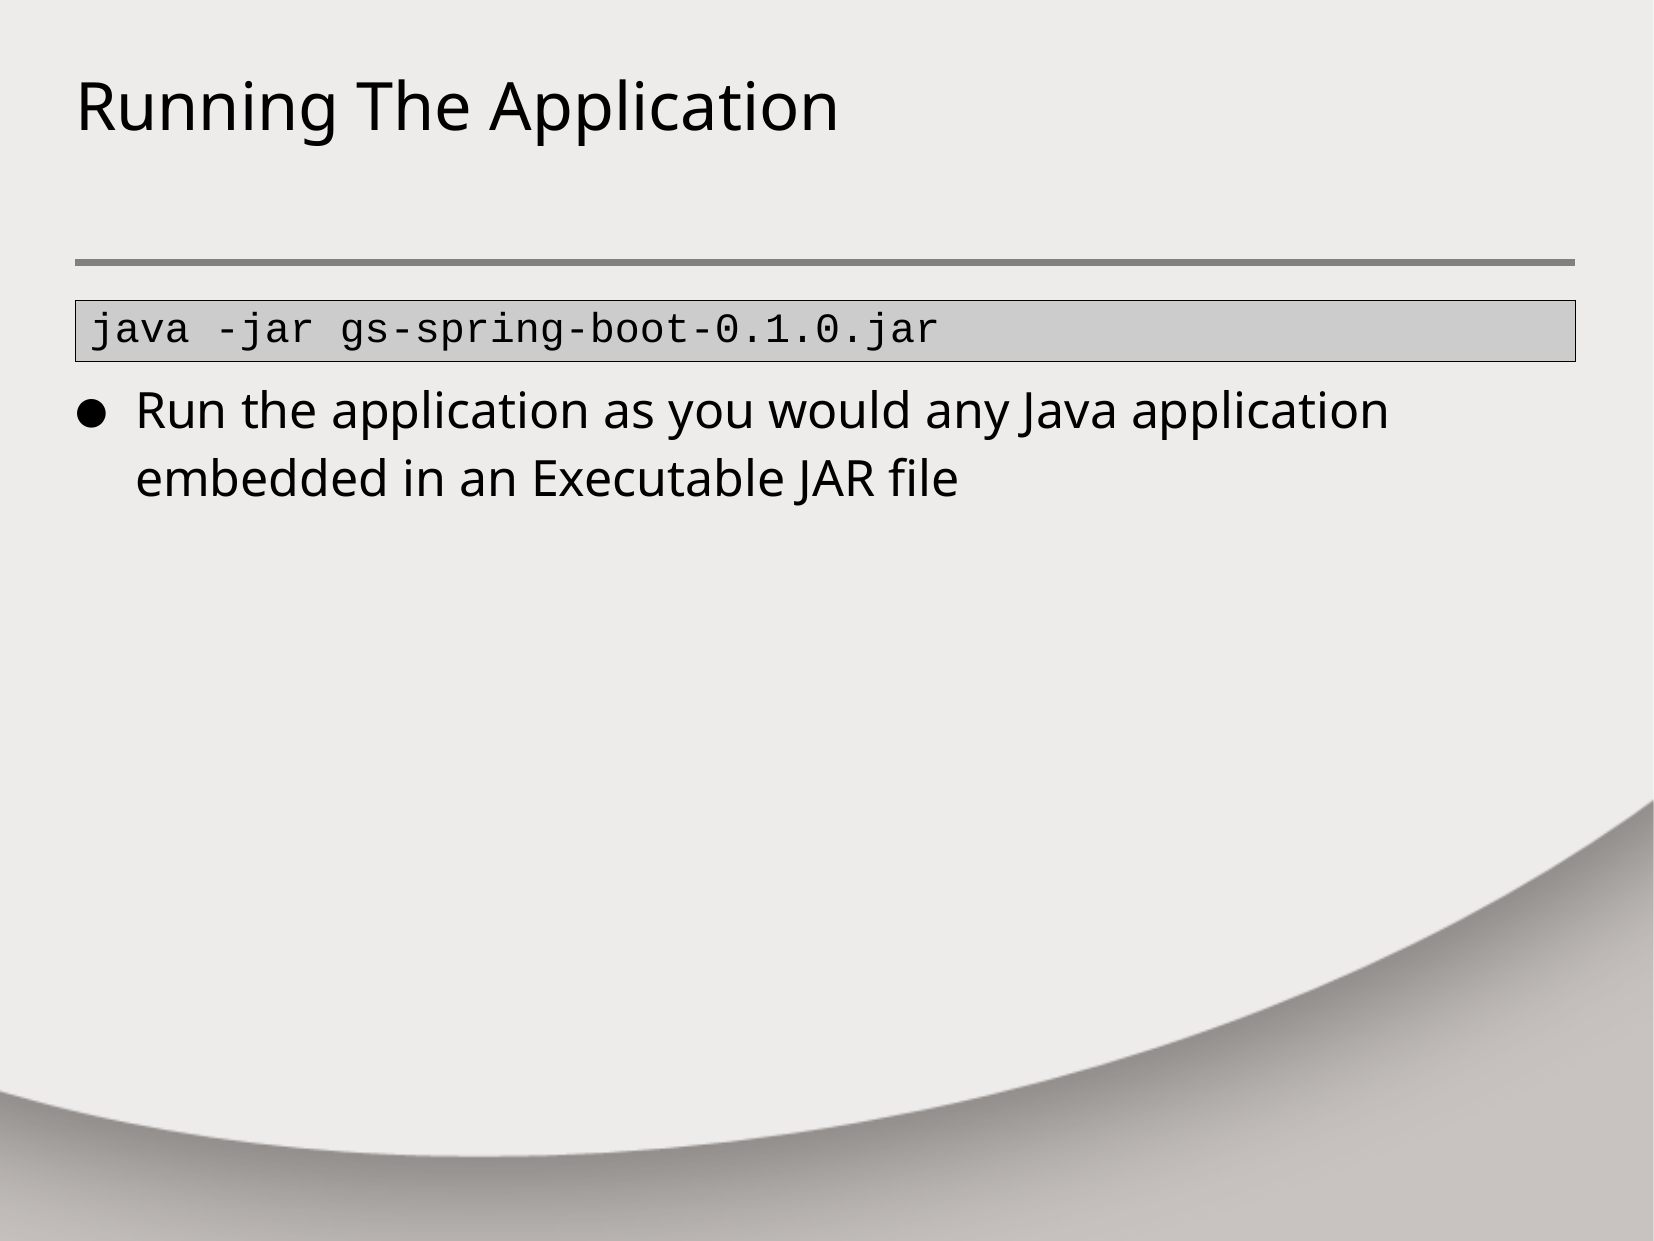

# Running The Application
java -jar gs-spring-boot-0.1.0.jar
Run the application as you would any Java application embedded in an Executable JAR file